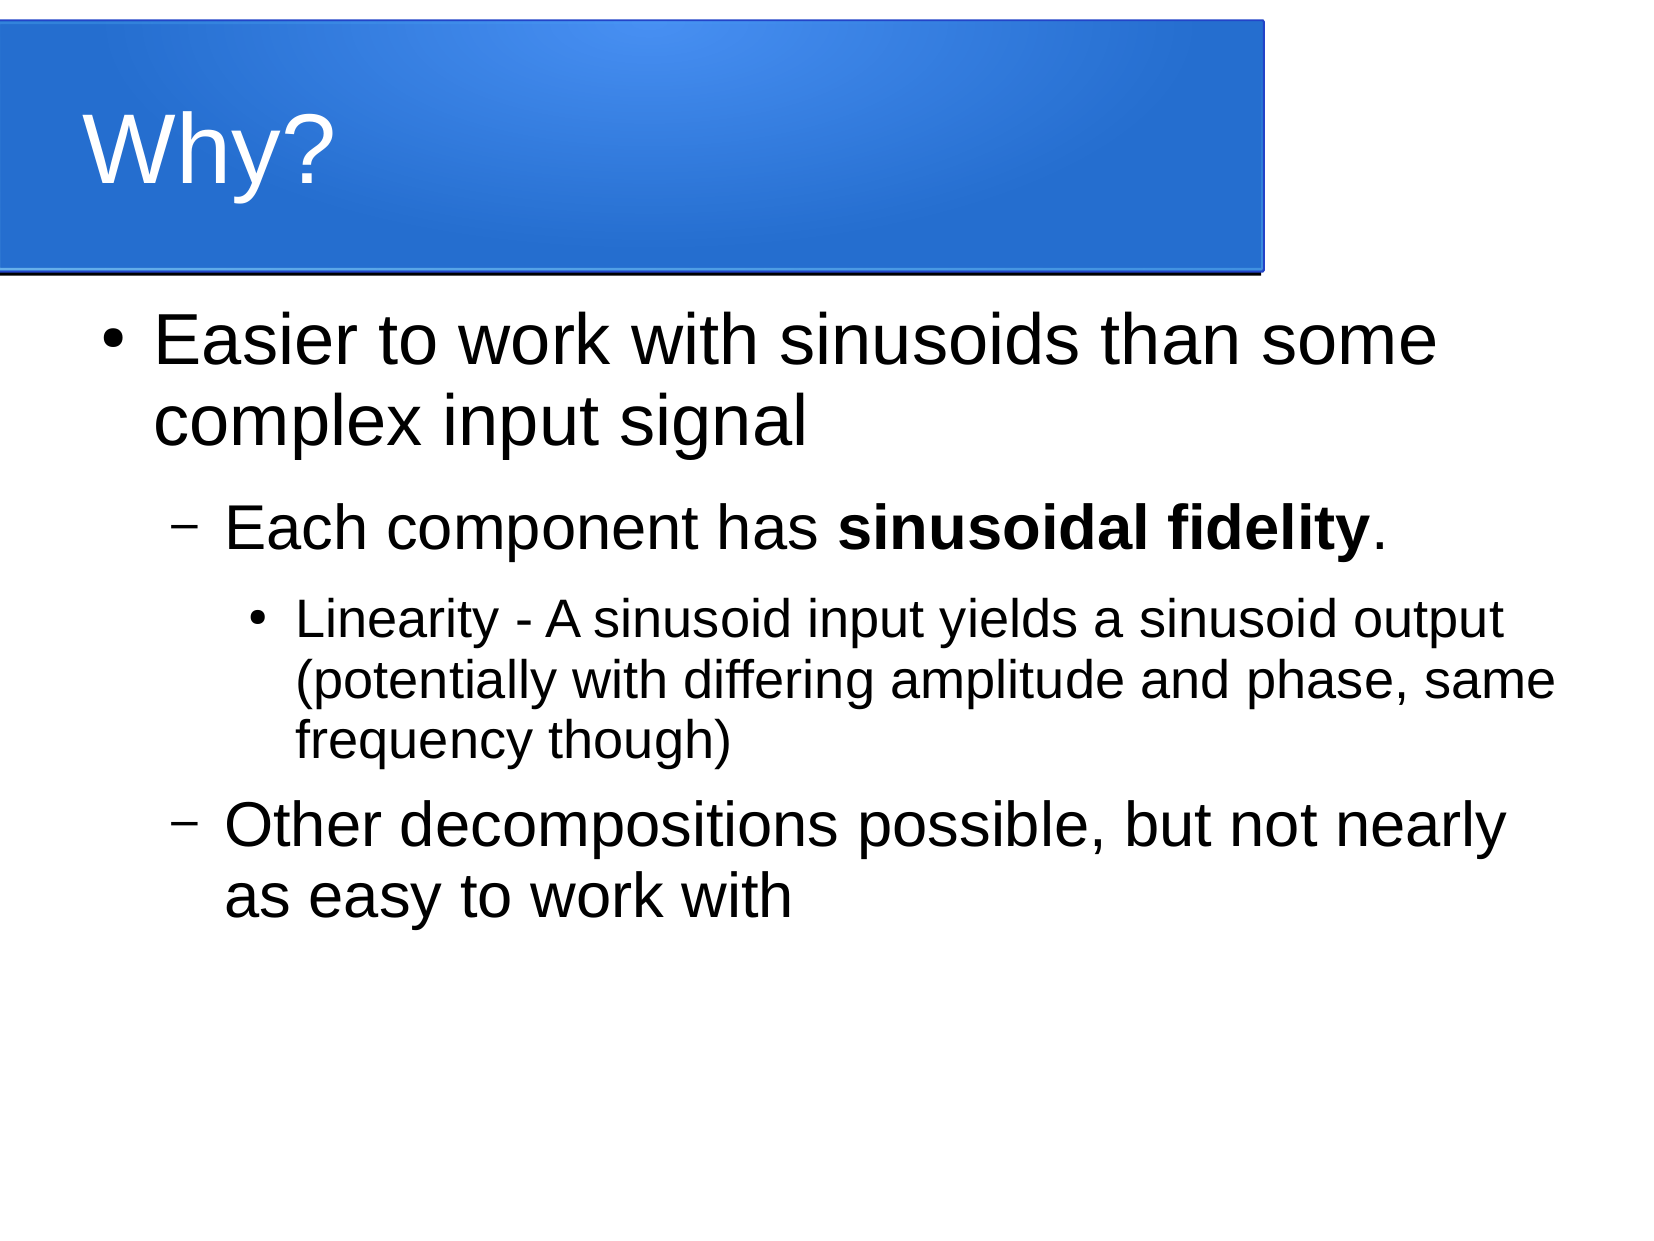

# Why?
Easier to work with sinusoids than some complex input signal
Each component has sinusoidal fidelity.
Linearity - A sinusoid input yields a sinusoid output (potentially with differing amplitude and phase, same frequency though)
Other decompositions possible, but not nearly as easy to work with